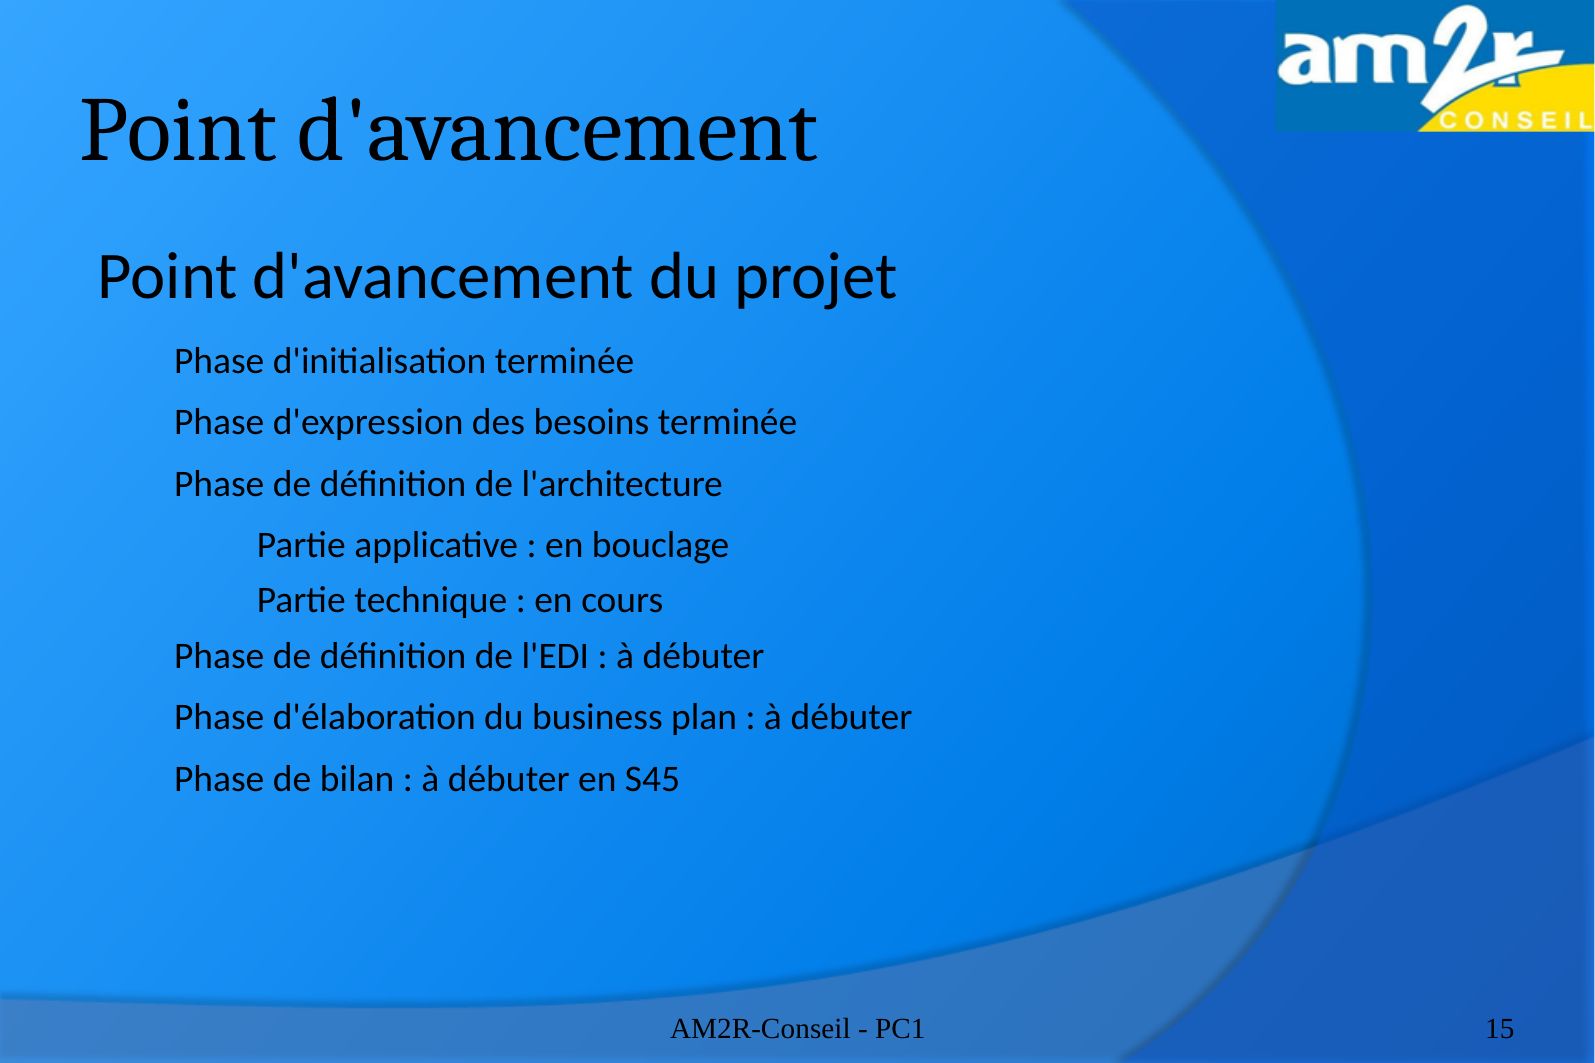

# Point d'avancement
Point d'avancement du projet
Phase d'initialisation terminée
Phase d'expression des besoins terminée
Phase de définition de l'architecture
Partie applicative : en bouclage
Partie technique : en cours
Phase de définition de l'EDI : à débuter
Phase d'élaboration du business plan : à débuter
Phase de bilan : à débuter en S45
AM2R-Conseil - PC1
15